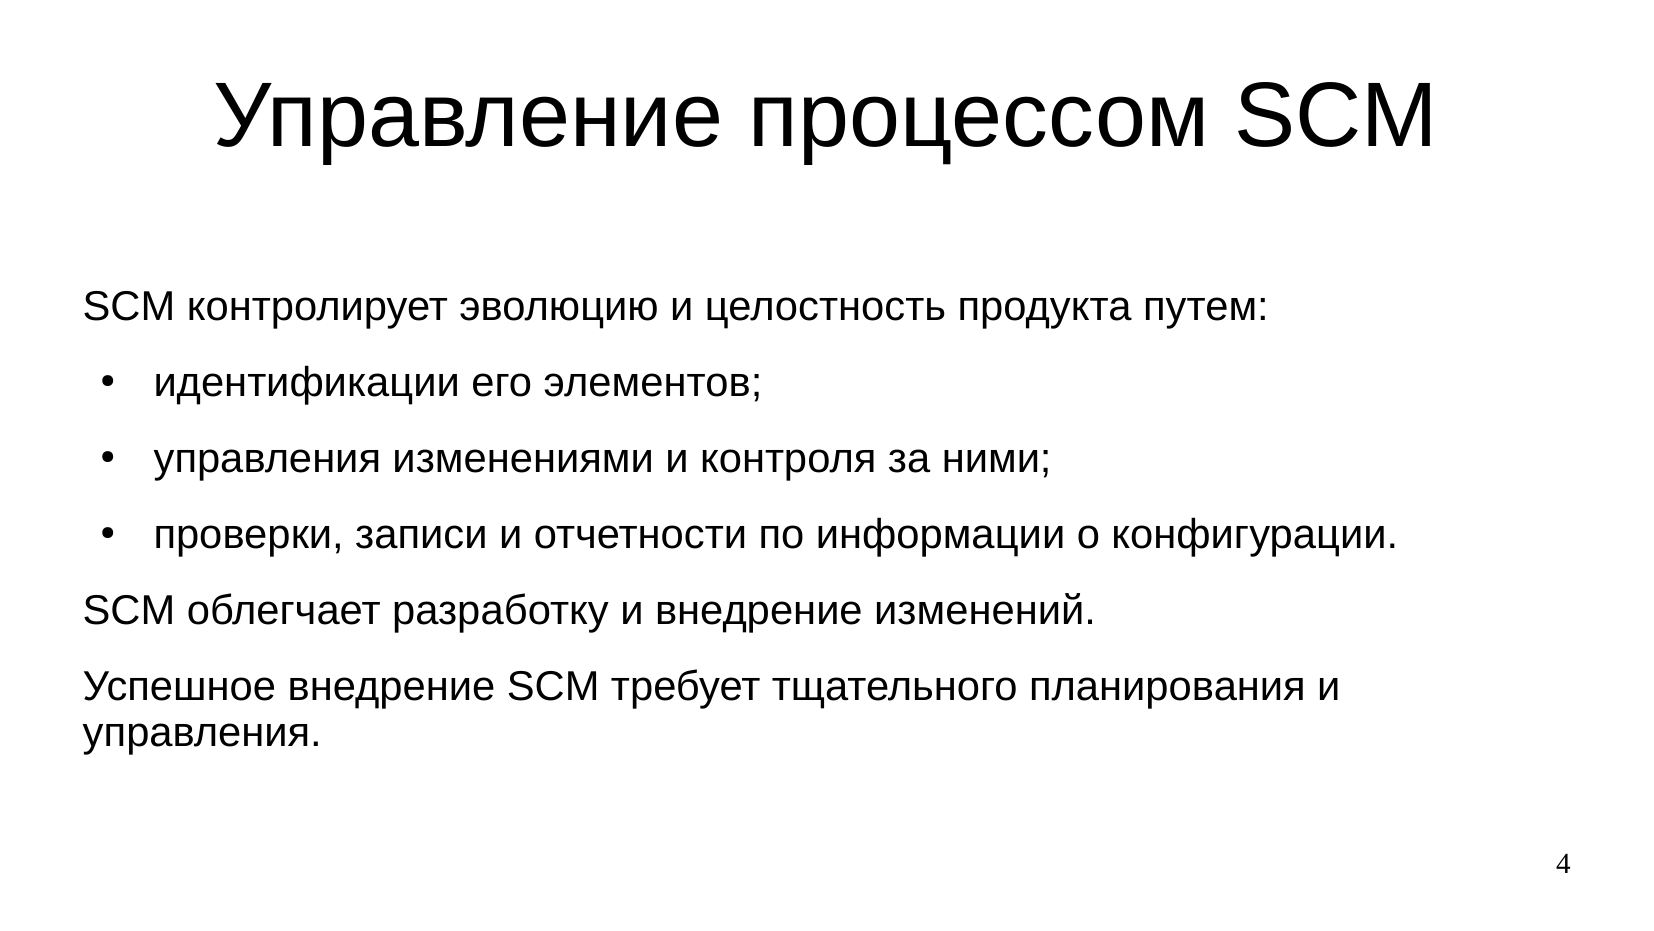

# Управление процессом SCM
SCM контролирует эволюцию и целостность продукта путем:
идентификации его элементов;
управления изменениями и контроля за ними;
проверки, записи и отчетности по информации о конфигурации.
SCM облегчает разработку и внедрение изменений.
Успешное внедрение SCM требует тщательного планирования и управления.
4